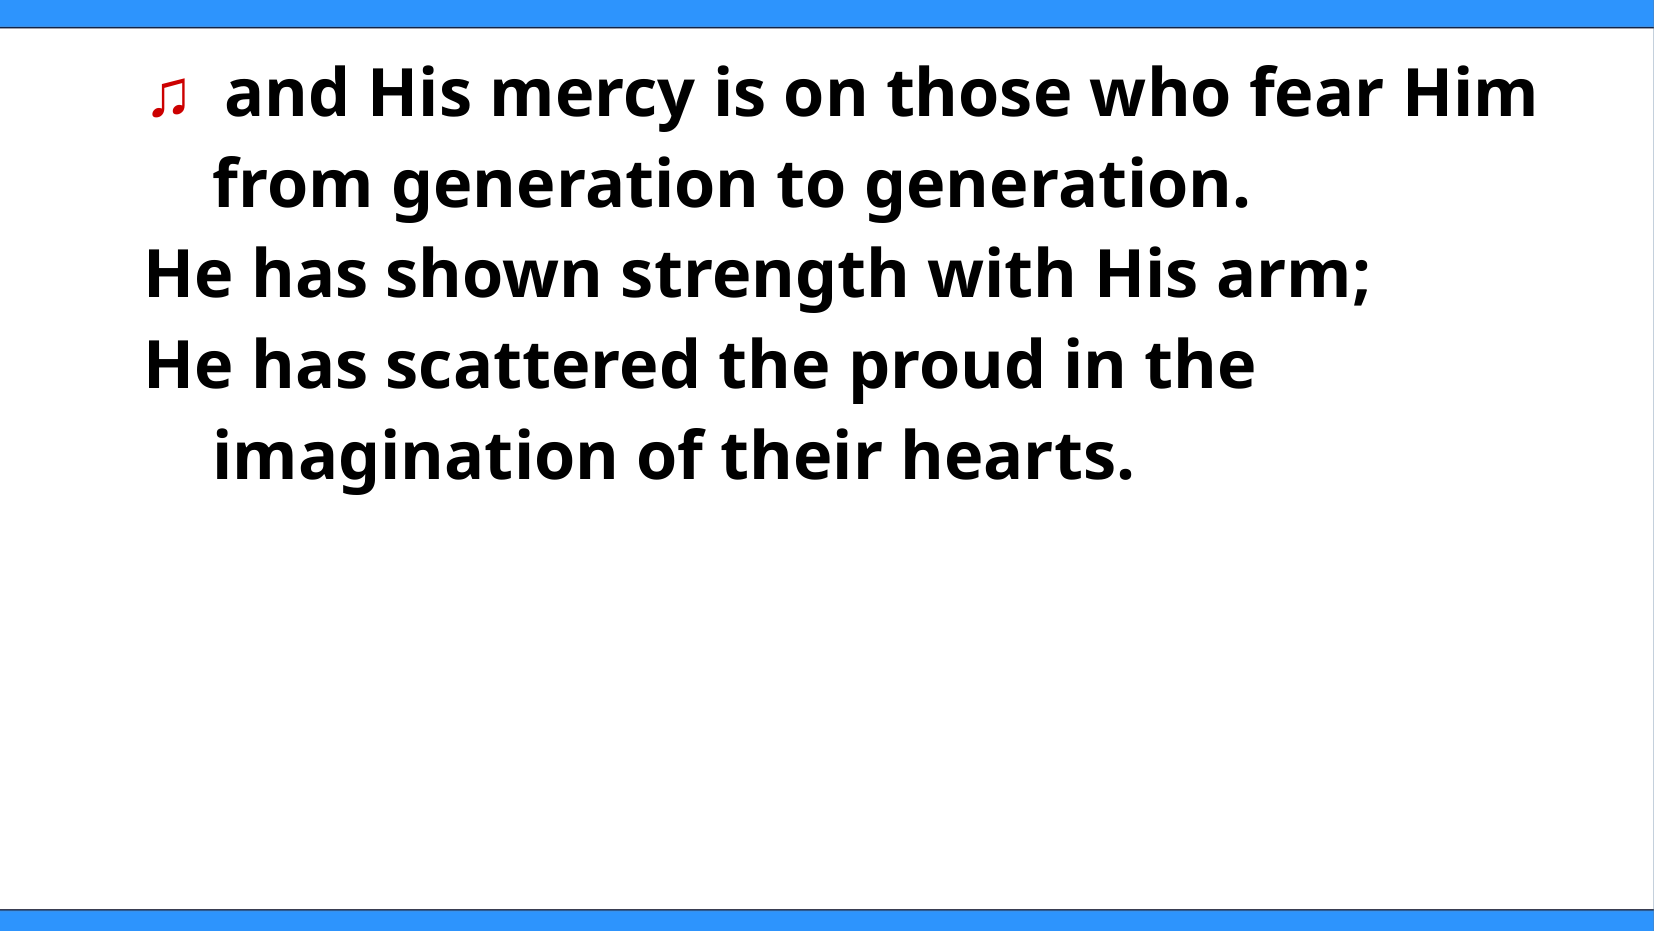

♫	and His mercy is on those who fear Him
 from generation to generation.
 He has shown strength with His arm;
 He has scattered the proud in the
 imagination of their hearts.